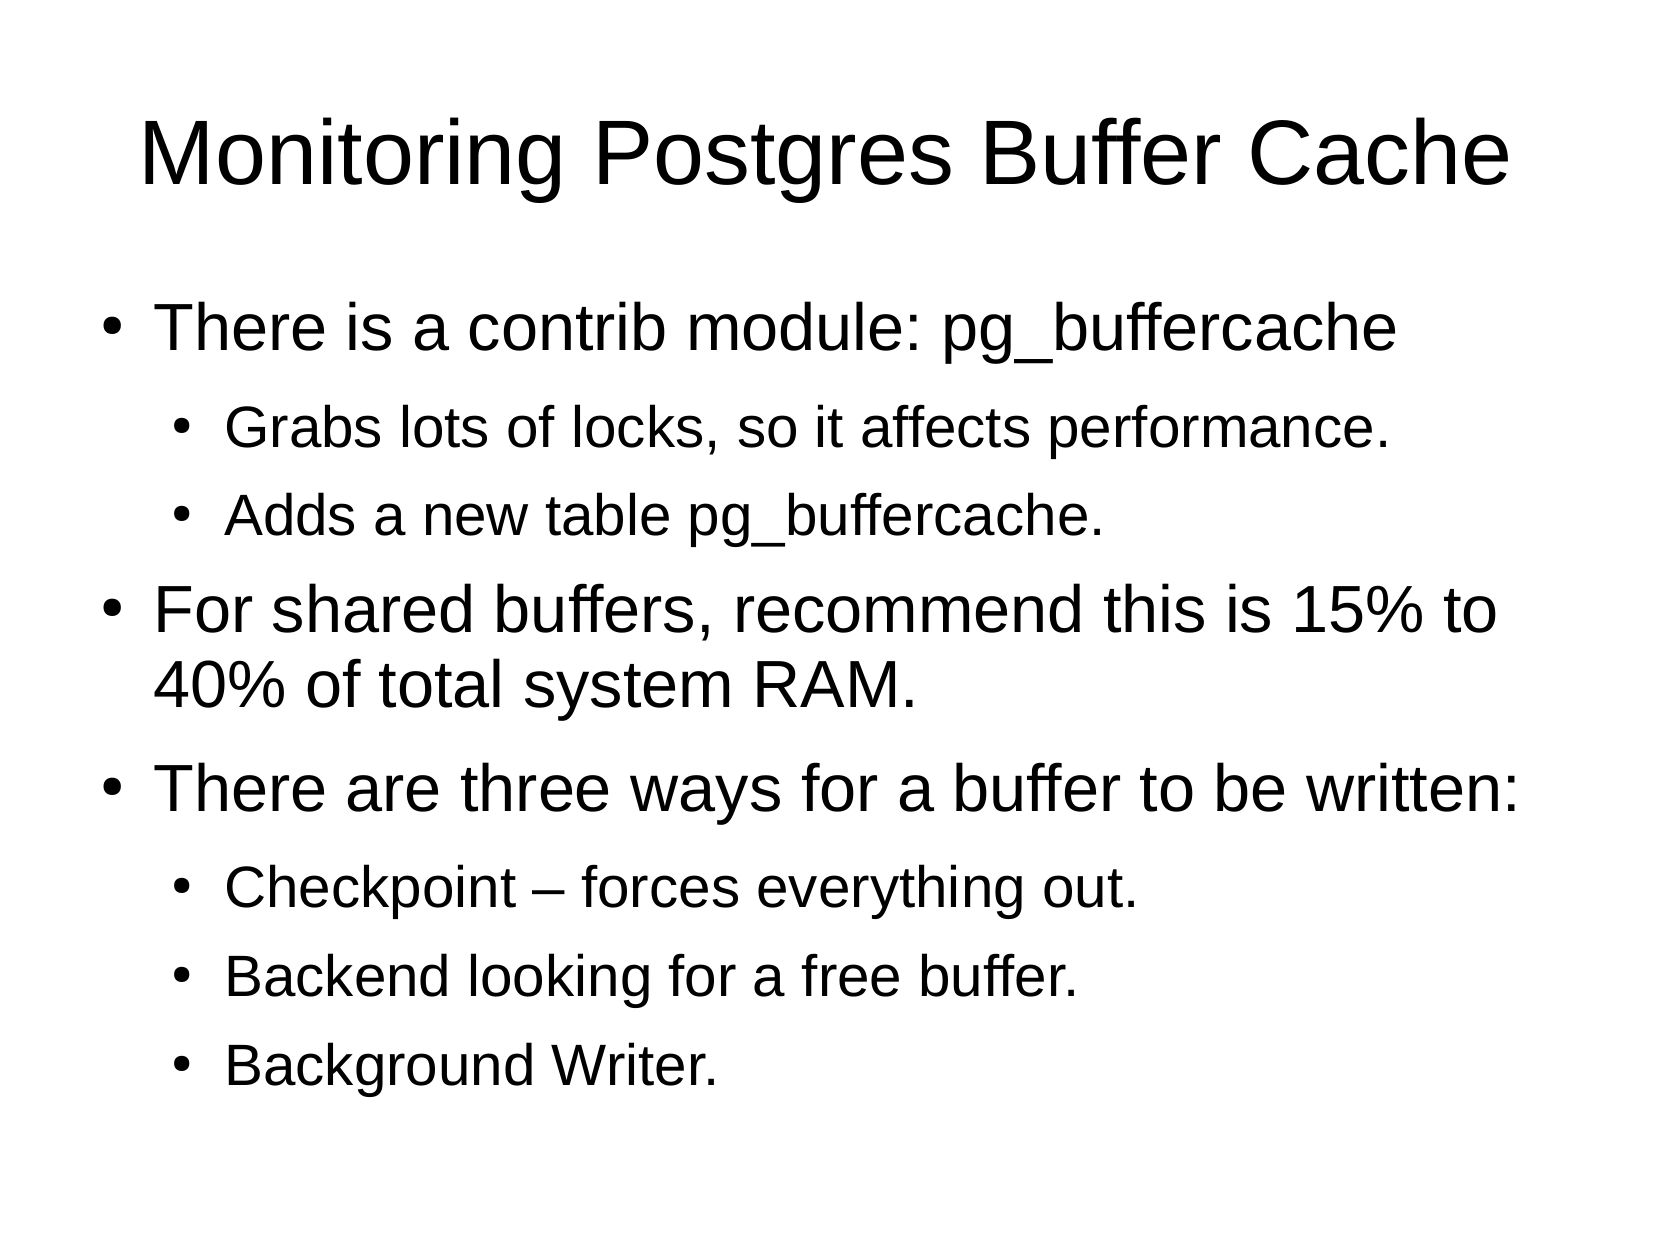

# Monitoring Postgres Buffer Cache
There is a contrib module: pg_buffercache
Grabs lots of locks, so it affects performance.
Adds a new table pg_buffercache.
For shared buffers, recommend this is 15% to 40% of total system RAM.
There are three ways for a buffer to be written:
Checkpoint – forces everything out.
Backend looking for a free buffer.
Background Writer.